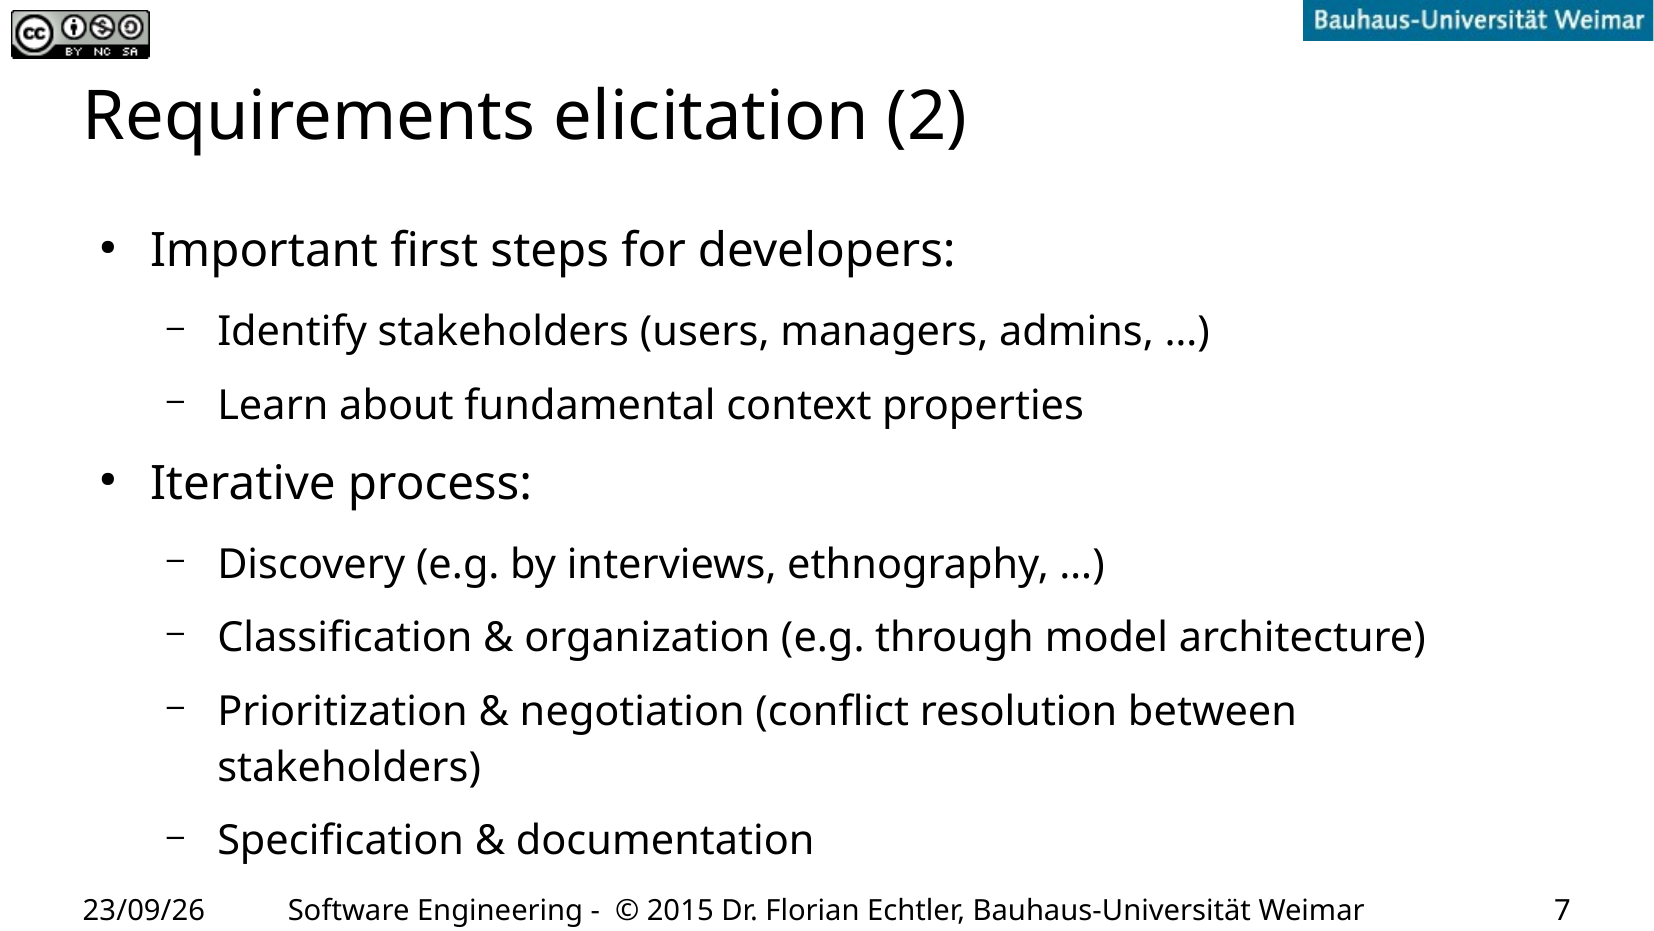

# Requirements elicitation (2)
Important first steps for developers:
Identify stakeholders (users, managers, admins, …)
Learn about fundamental context properties
Iterative process:
Discovery (e.g. by interviews, ethnography, …)
Classification & organization (e.g. through model architecture)
Prioritization & negotiation (conflict resolution between stakeholders)
Specification & documentation
Software Engineering - © 2015 Dr. Florian Echtler, Bauhaus-Universität Weimar
7